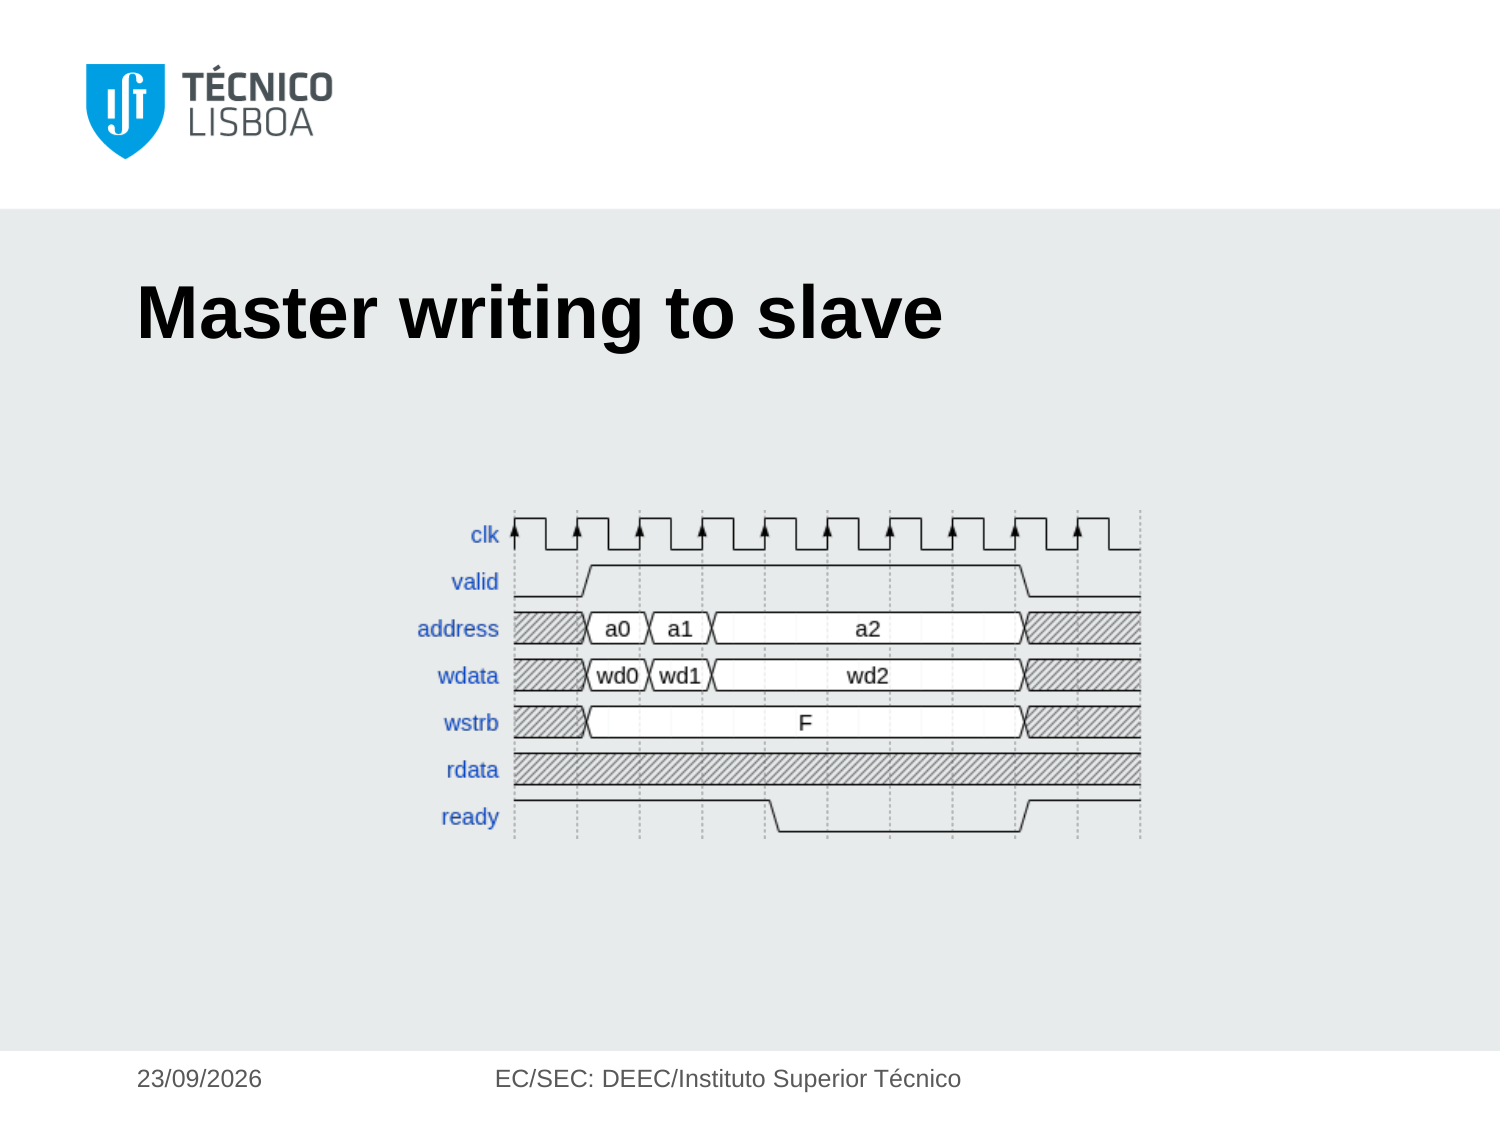

# Master writing to slave
EC/SEC: DEEC/Instituto Superior Técnico